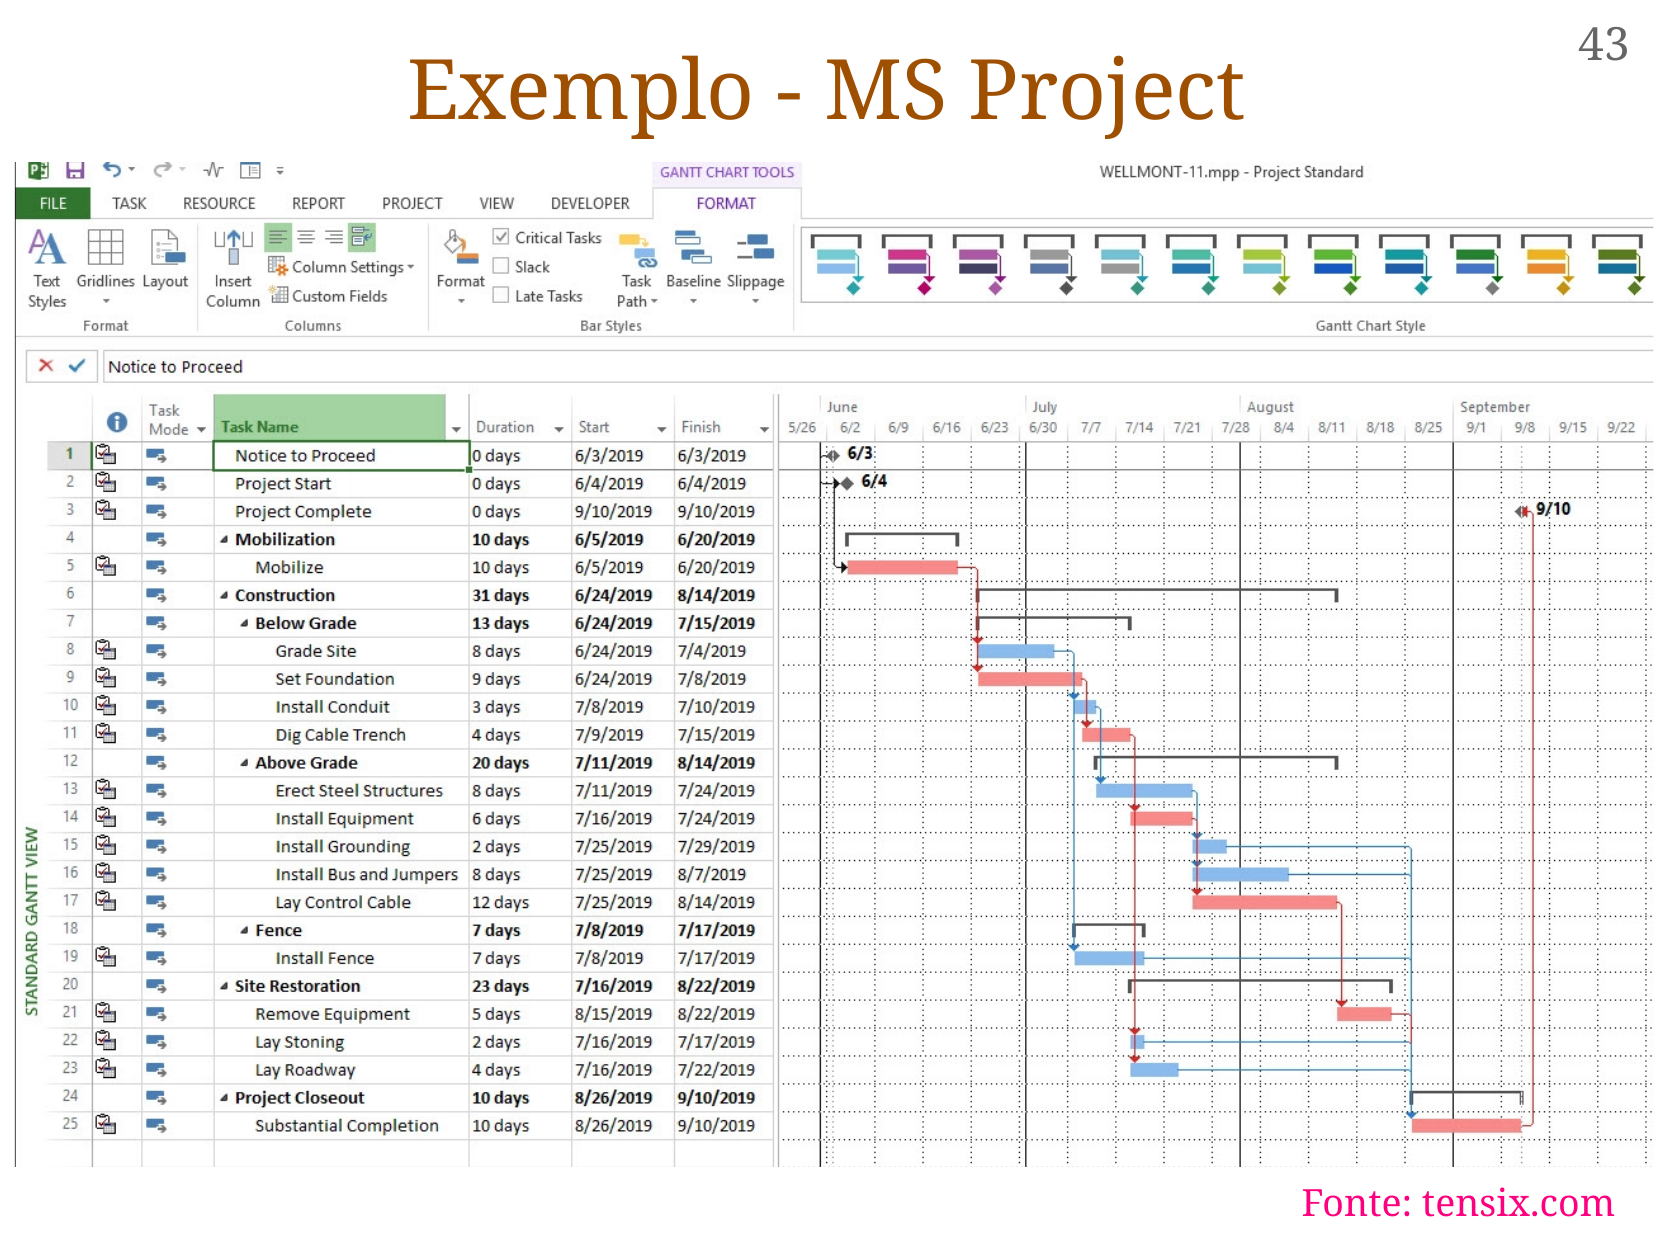

43
# Exemplo - MS Project
Fonte: tensix.com